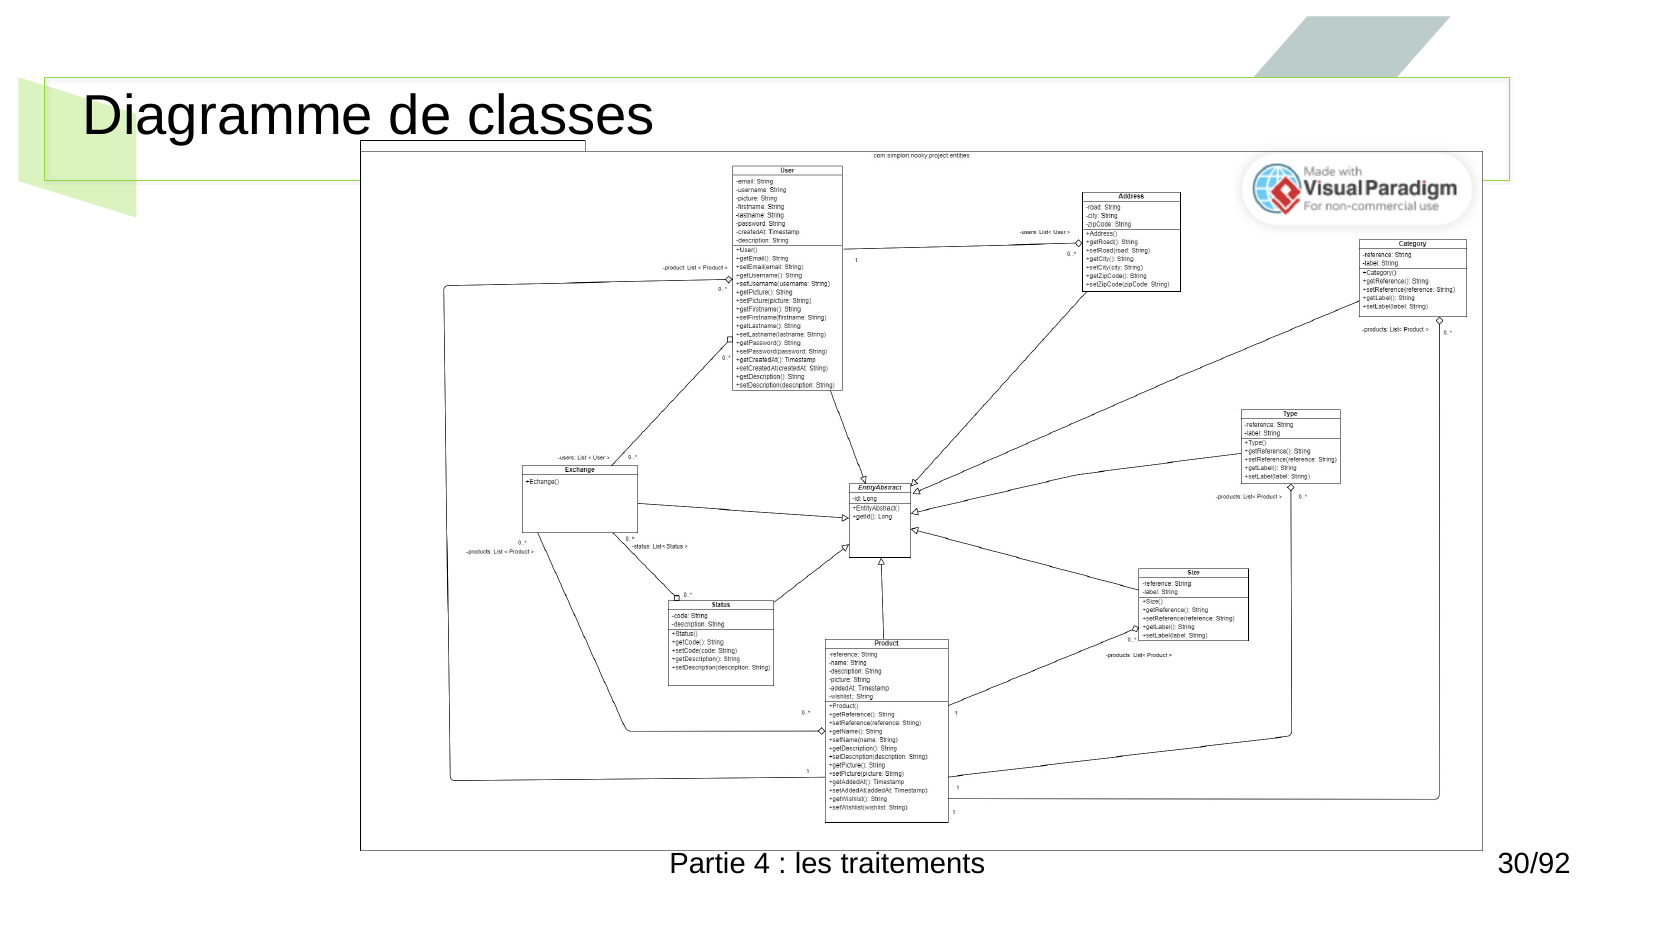

# Diagramme de classes
Partie 4 : les traitements
30